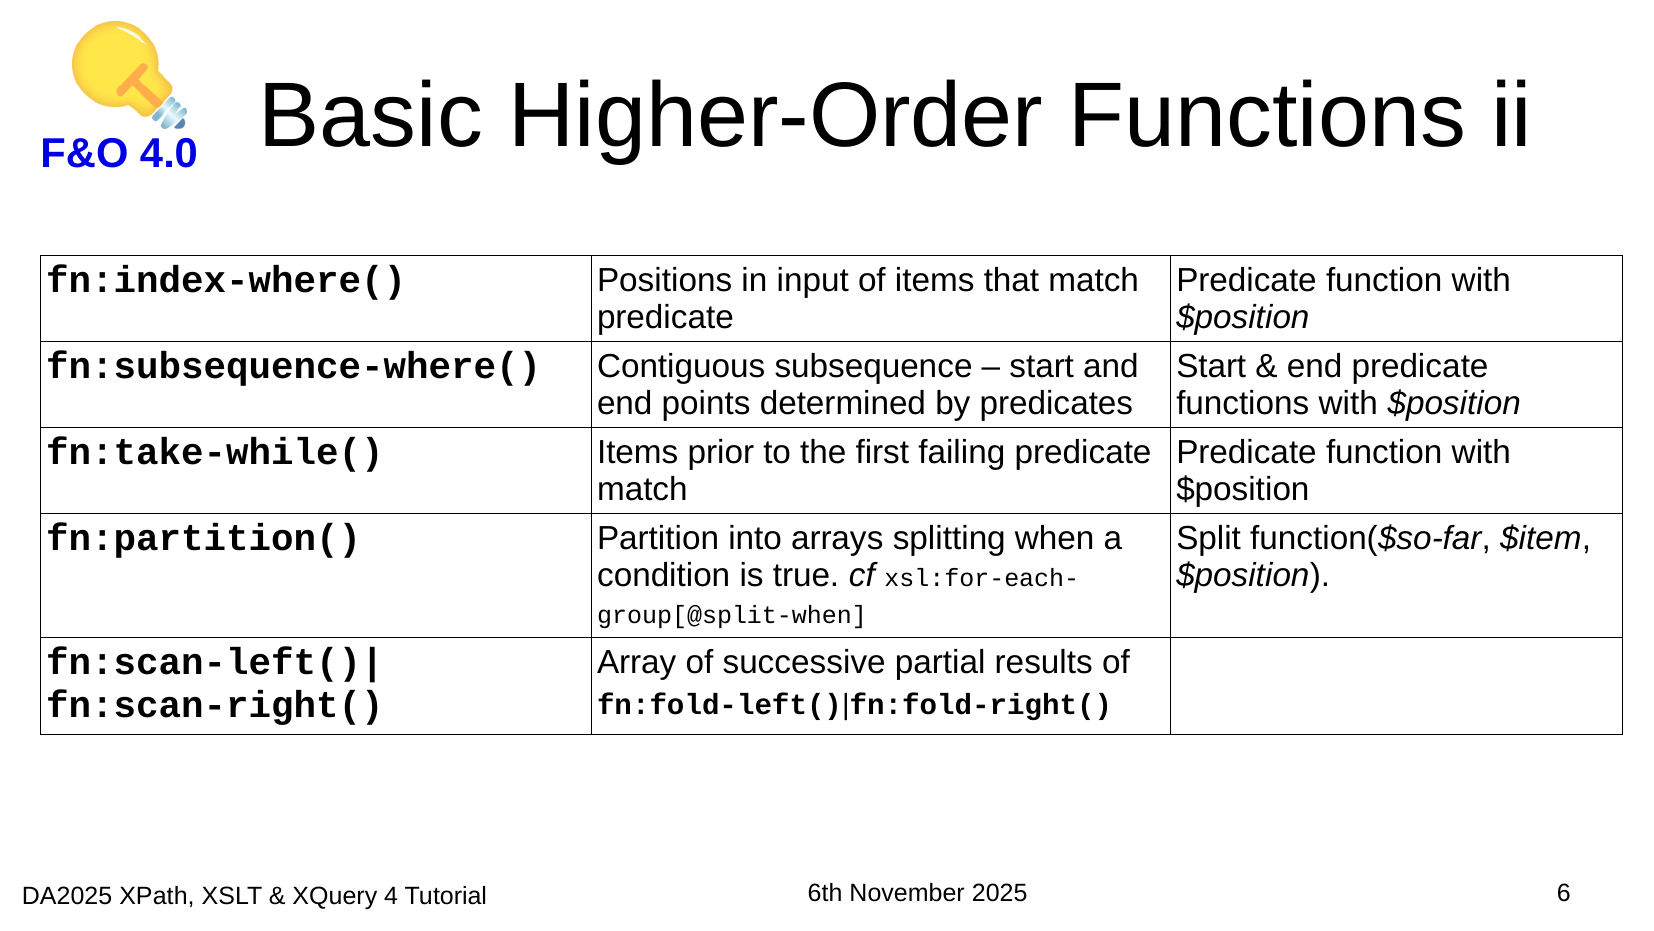

# Basic Higher-Order Functions ii
| fn:index-where() | Positions in input of items that match predicate | Predicate function with $position |
| --- | --- | --- |
| fn:subsequence-where() | Contiguous subsequence – start and end points determined by predicates | Start & end predicate functions with $position |
| fn:take-while() | Items prior to the first failing predicate match | Predicate function with $position |
| fn:partition() | Partition into arrays splitting when a condition is true. cf xsl:for-each-group[@split-when] | Split function($so-far, $item, $position). |
| fn:scan-left()| fn:scan-right() | Array of successive partial results of fn:fold-left()|fn:fold-right() | |
6
6th November 2025
DA2025 XPath, XSLT & XQuery 4 Tutorial